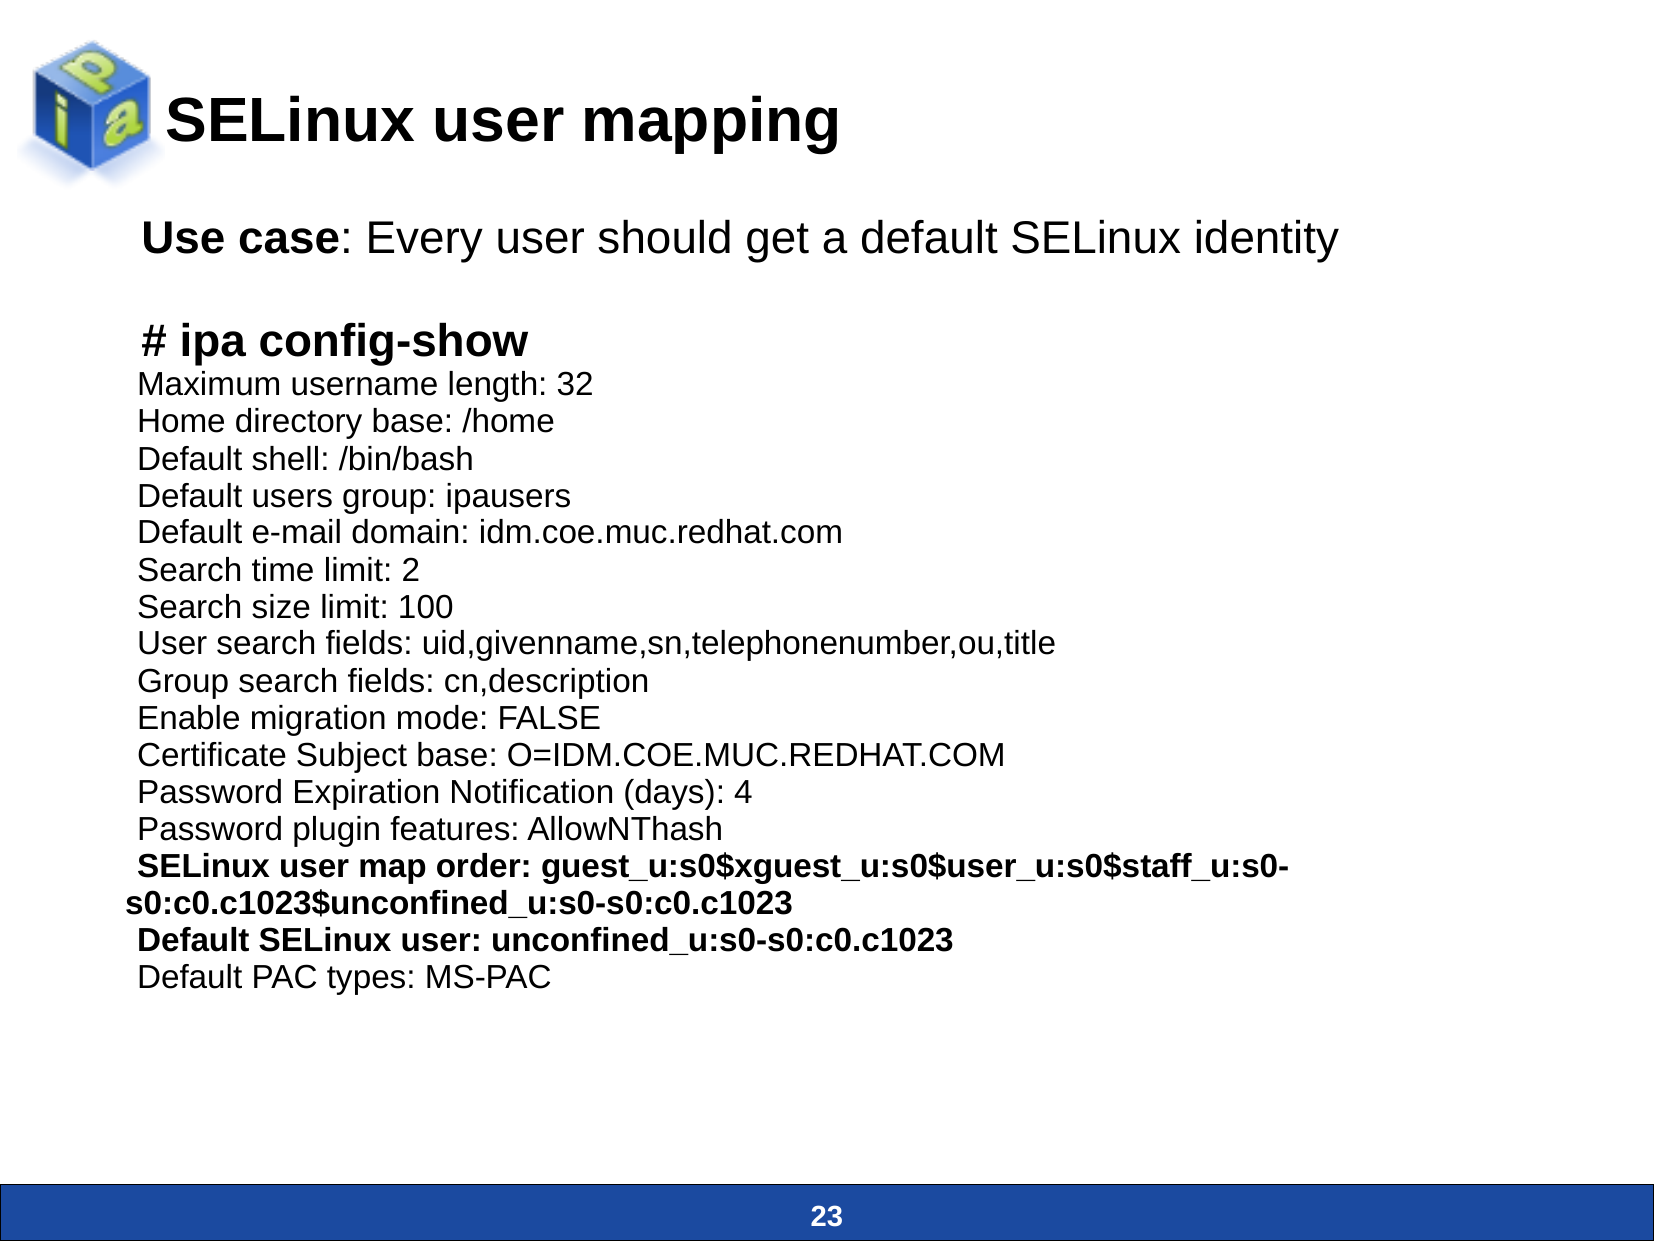

# SELinux user mapping
Use case: Every user should get a default SELinux identity
# ipa config-show
Maximum username length: 32
Home directory base: /home
Default shell: /bin/bash
Default users group: ipausers
Default e-mail domain: idm.coe.muc.redhat.com
Search time limit: 2
Search size limit: 100
User search fields: uid,givenname,sn,telephonenumber,ou,title
Group search fields: cn,description
Enable migration mode: FALSE
Certificate Subject base: O=IDM.COE.MUC.REDHAT.COM
Password Expiration Notification (days): 4
Password plugin features: AllowNThash
SELinux user map order: guest_u:s0$xguest_u:s0$user_u:s0$staff_u:s0-s0:c0.c1023$unconfined_u:s0-s0:c0.c1023
Default SELinux user: unconfined_u:s0-s0:c0.c1023
Default PAC types: MS-PAC
23